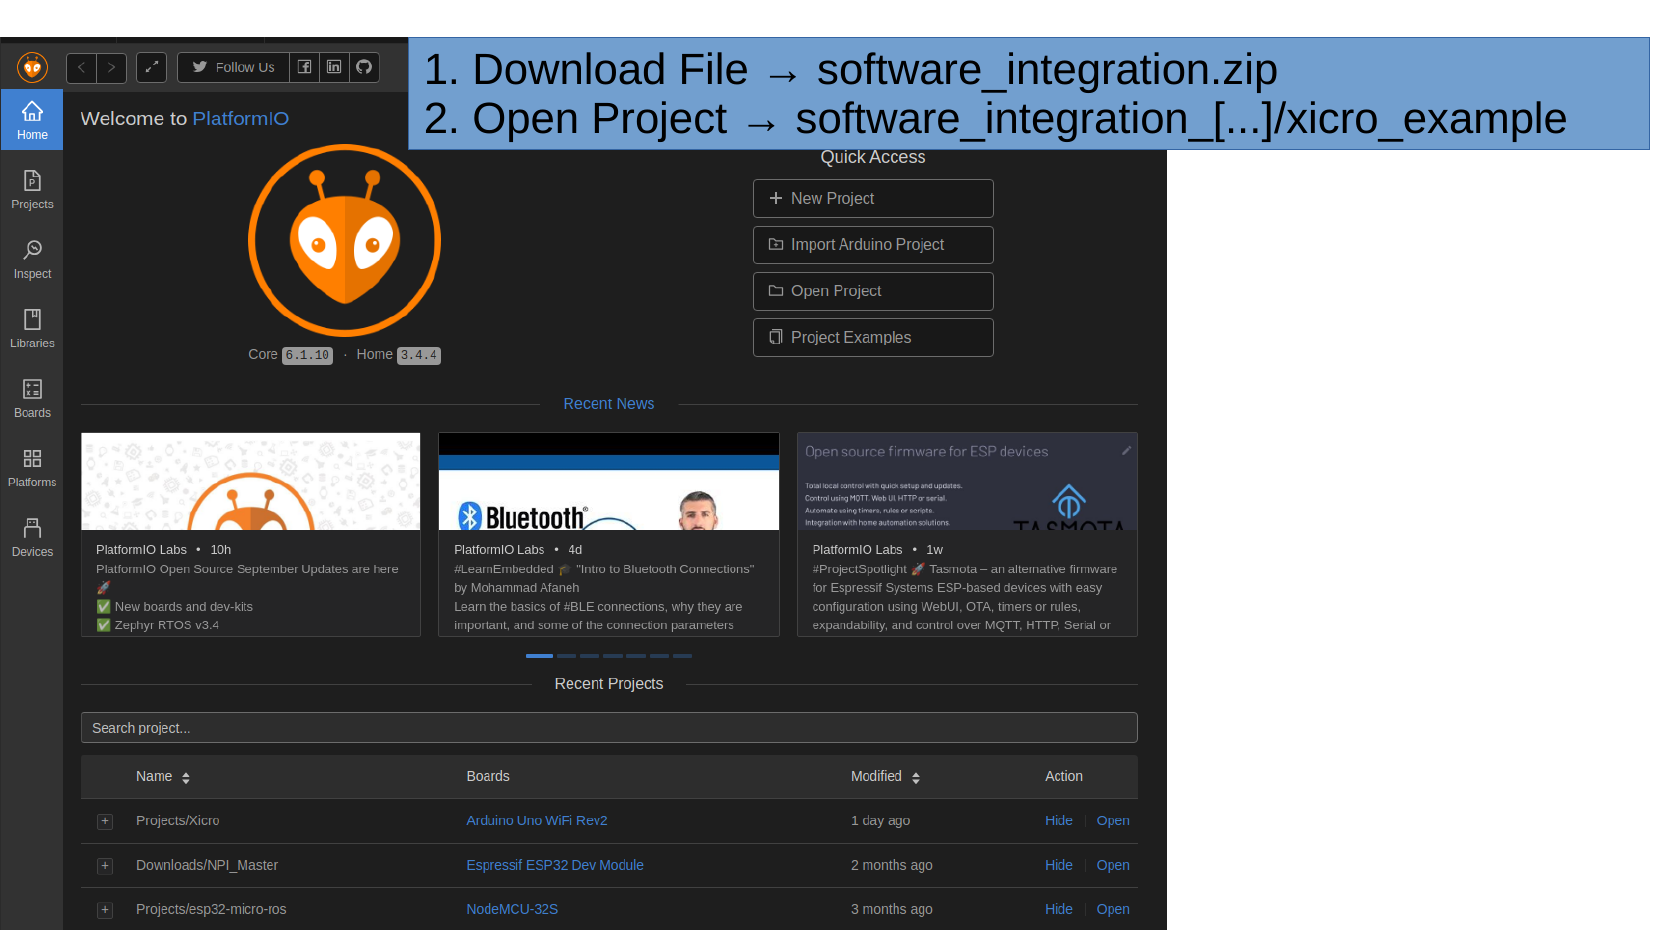

1. Download File → software_integration.zip
2. Open Project → software_integration_[...]/xicro_example